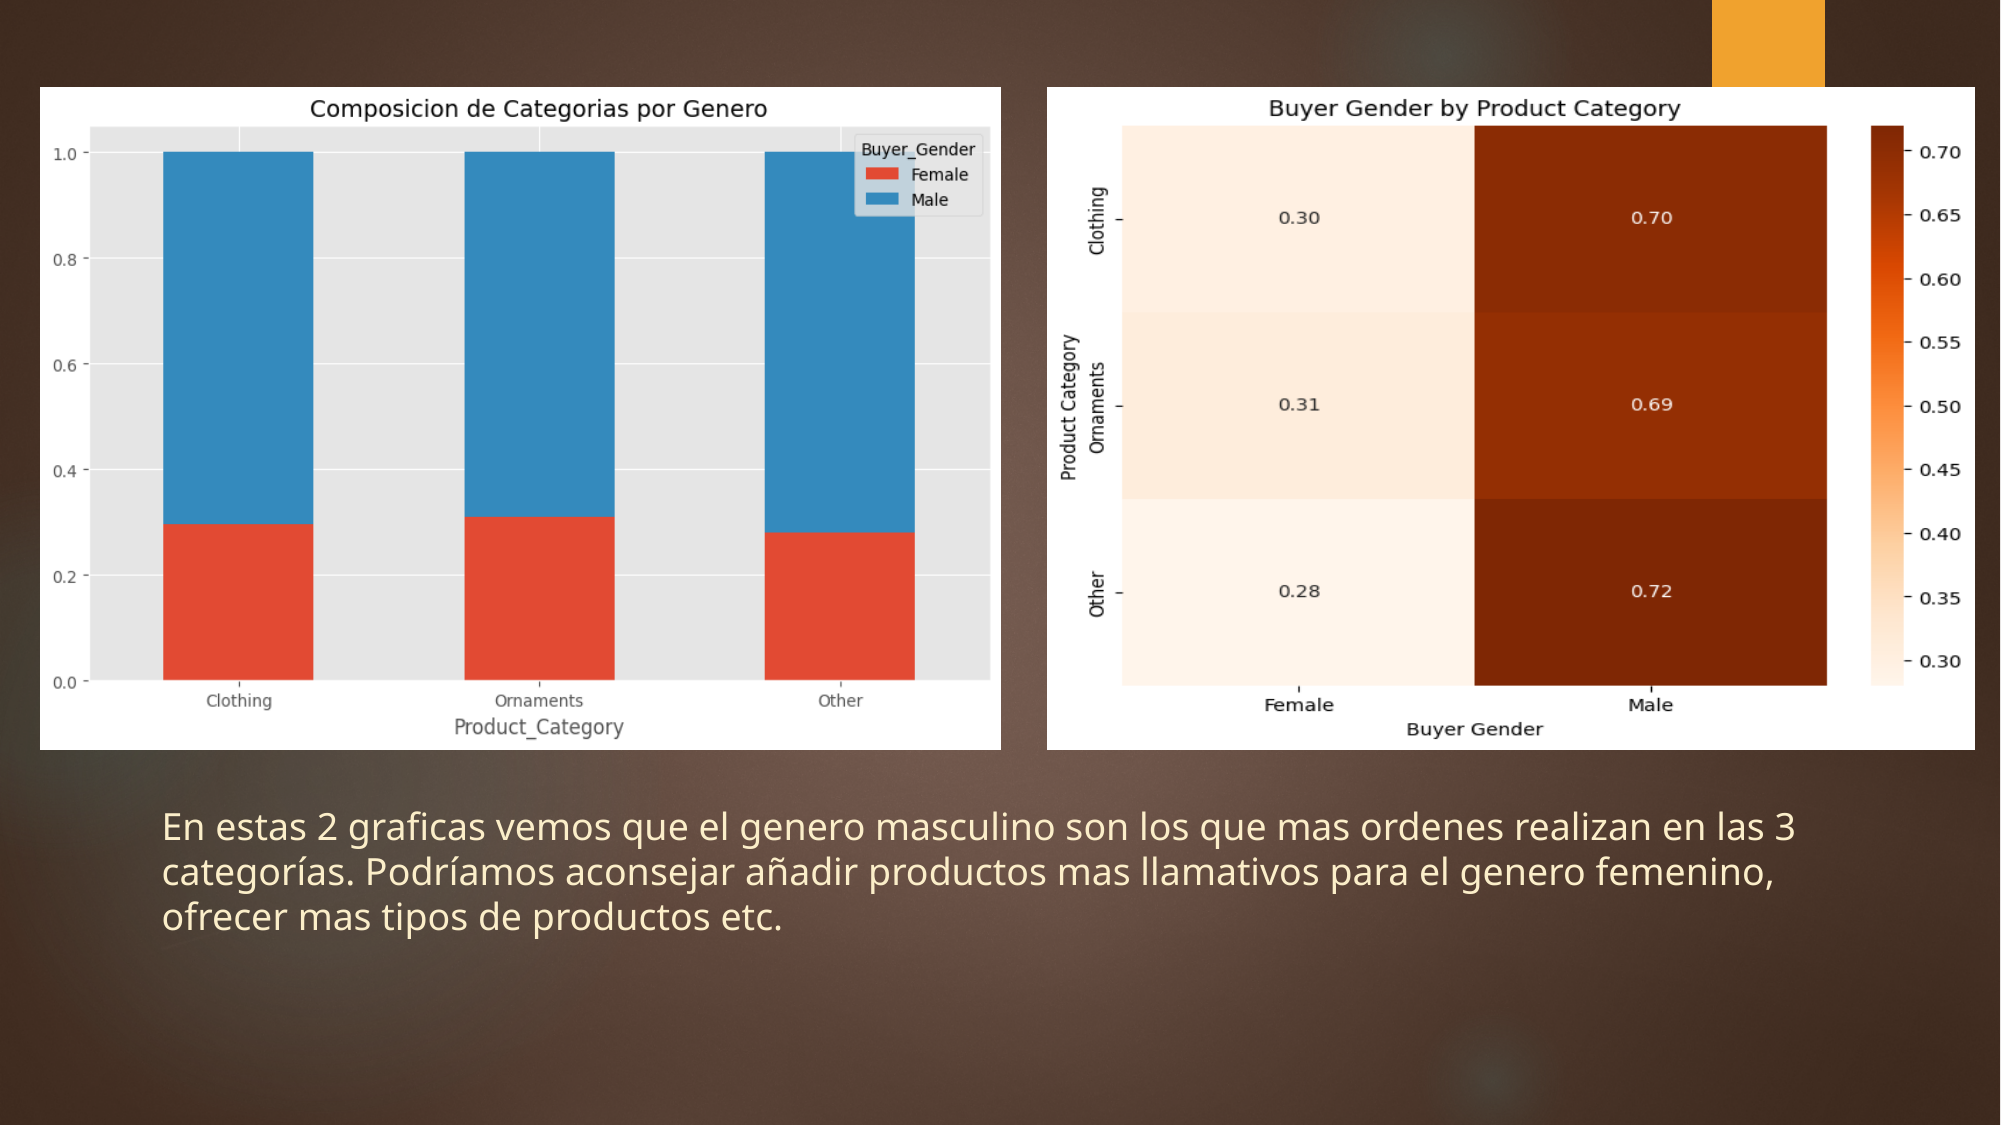

# En estas 2 graficas vemos que el genero masculino son los que mas ordenes realizan en las 3 categorías. Podríamos aconsejar añadir productos mas llamativos para el genero femenino, ofrecer mas tipos de productos etc.